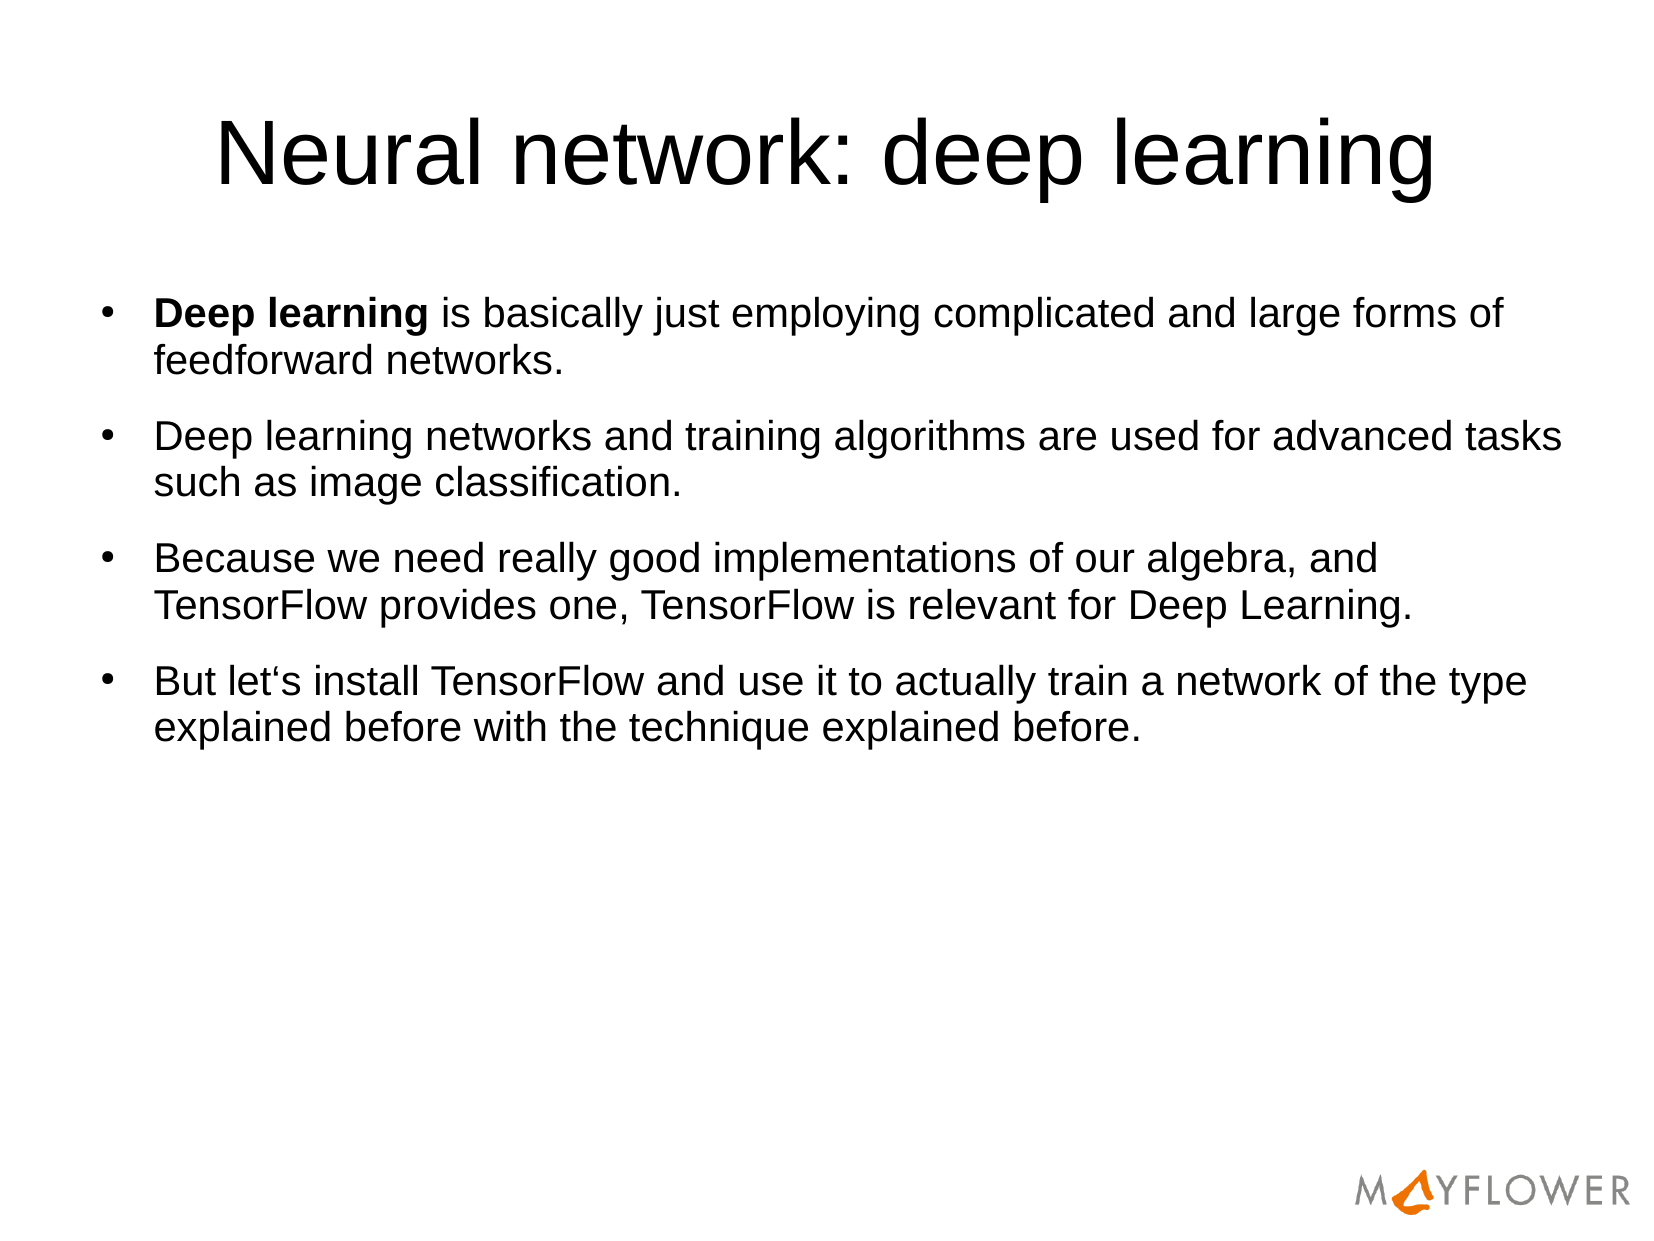

# Neural network: deep learning
Deep learning is basically just employing complicated and large forms of feedforward networks.
Deep learning networks and training algorithms are used for advanced tasks such as image classification.
Because we need really good implementations of our algebra, and TensorFlow provides one, TensorFlow is relevant for Deep Learning.
But let‘s install TensorFlow and use it to actually train a network of the type explained before with the technique explained before.